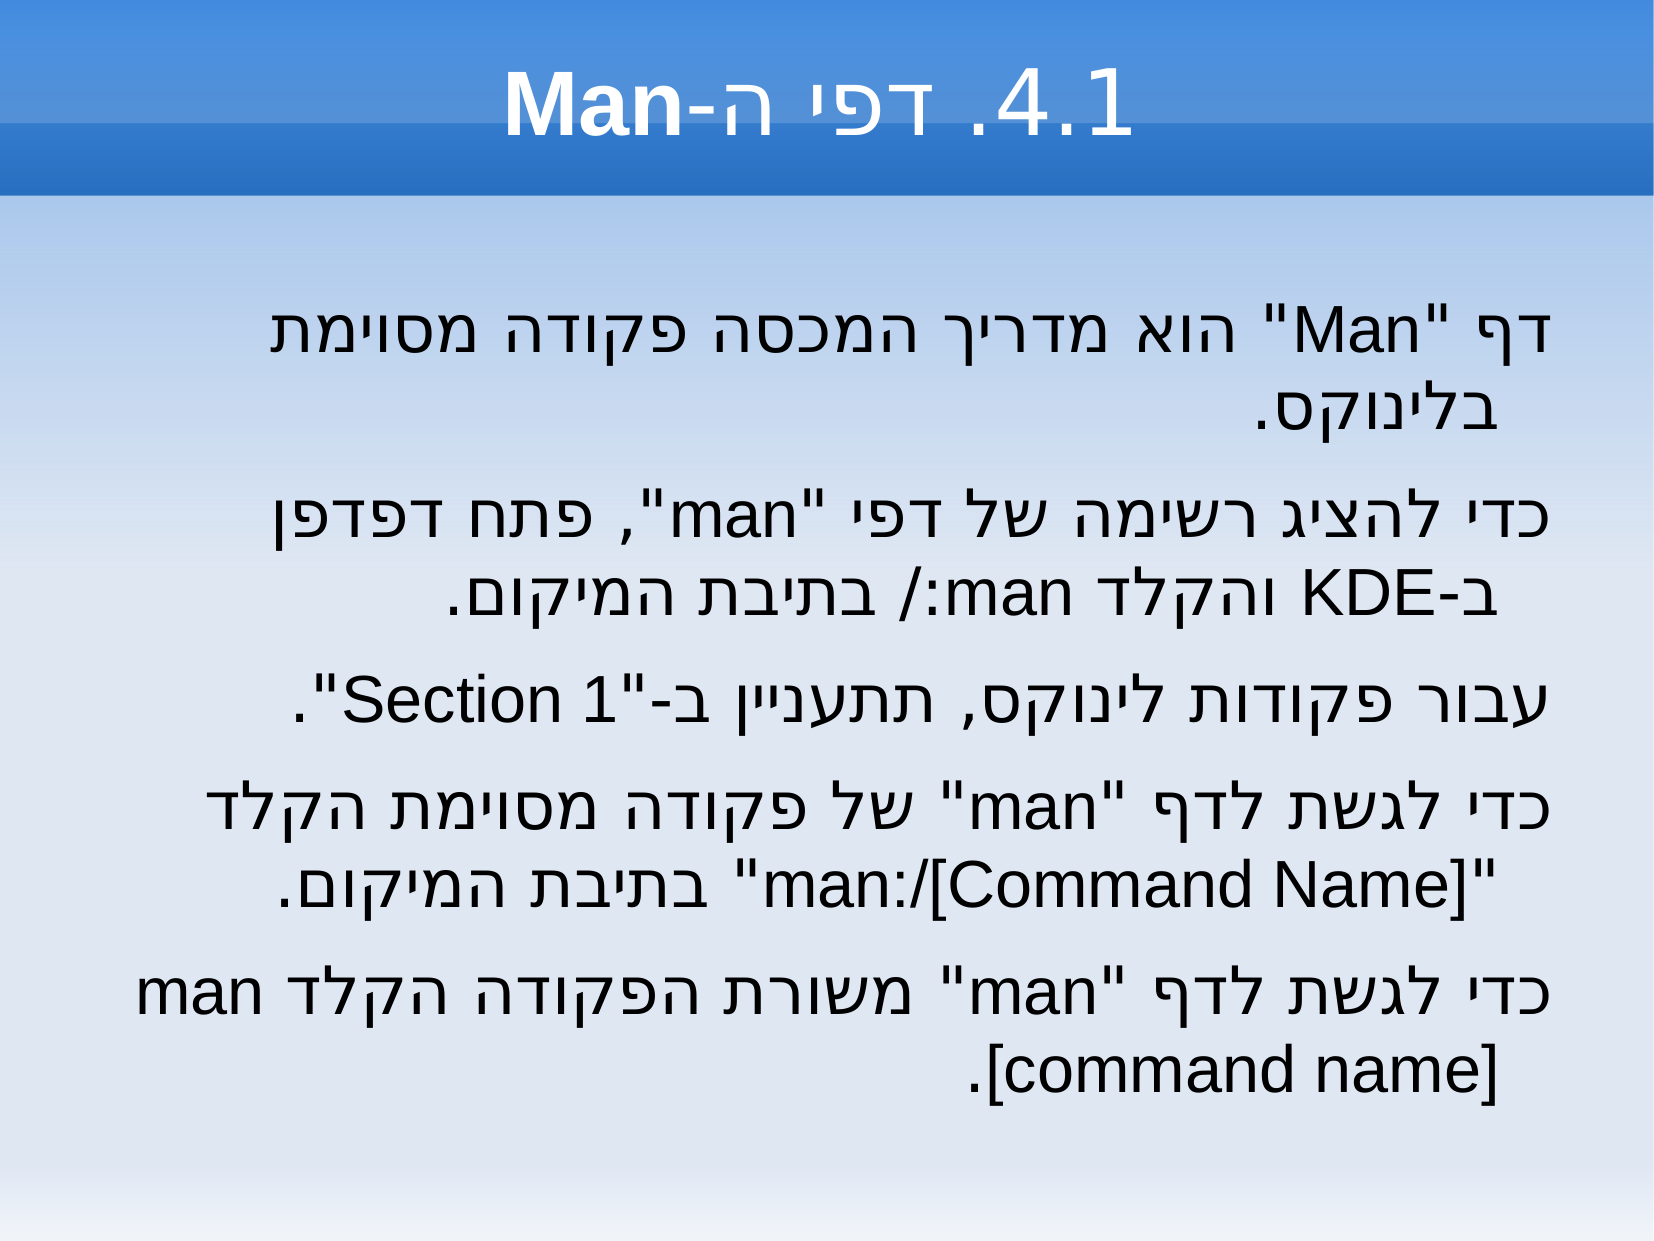

# 4.1. דפי ה-Man
דף "Man" הוא מדריך המכסה פקודה מסוימת בלינוקס.
כדי להציג רשימה של דפי "man", פתח דפדפן ב-KDE והקלד man:/ בתיבת המיקום.
עבור פקודות לינוקס, תתעניין ב-"Section 1".
כדי לגשת לדף "man" של פקודה מסוימת הקלד "man:/[Command Name]" בתיבת המיקום.
כדי לגשת לדף "man" משורת הפקודה הקלד man [command name].